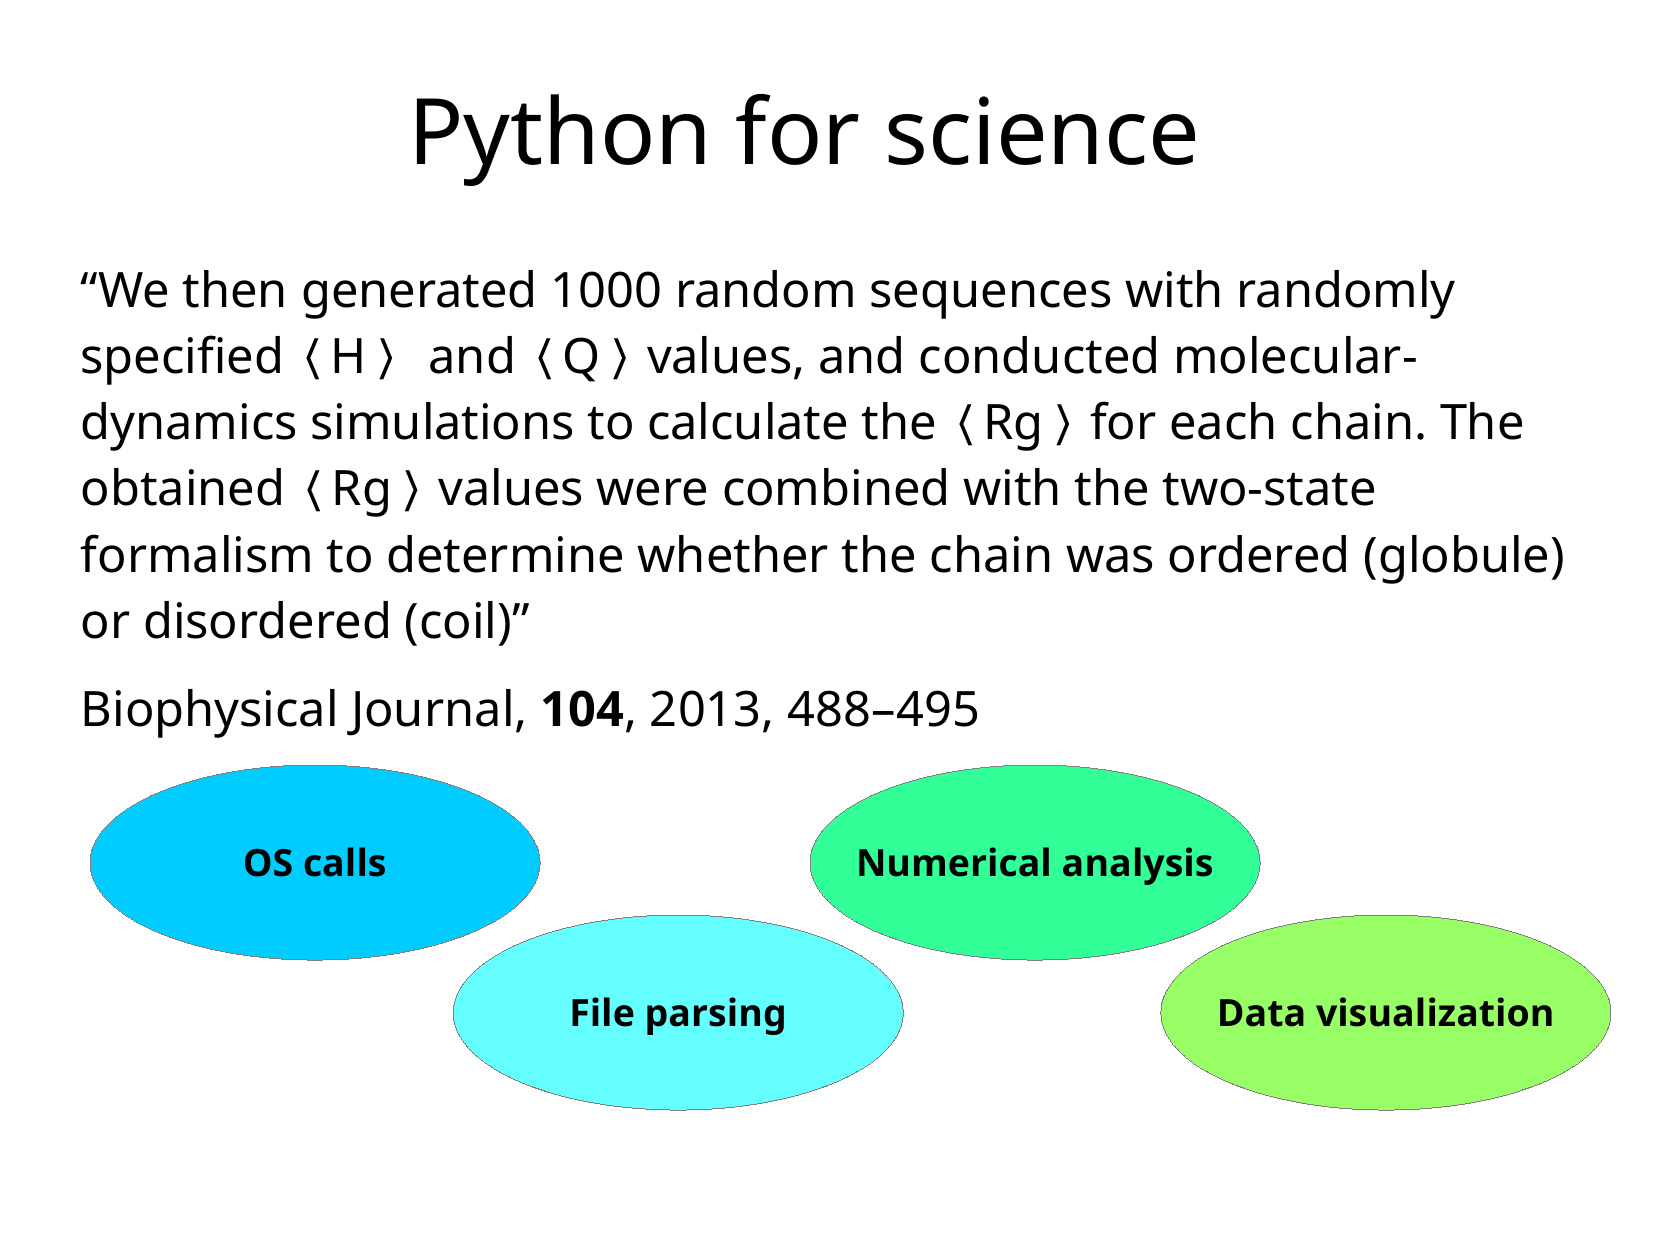

# Python for science
“We then generated 1000 random sequences with randomly specified〈H〉 and〈Q〉values, and conducted molecular-dynamics simulations to calculate the〈Rg〉for each chain. The obtained〈Rg〉values were combined with the two-state formalism to determine whether the chain was ordered (globule) or disordered (coil)”
Biophysical Journal, 104, 2013, 488–495
OS calls
Numerical analysis
File parsing
Data visualization